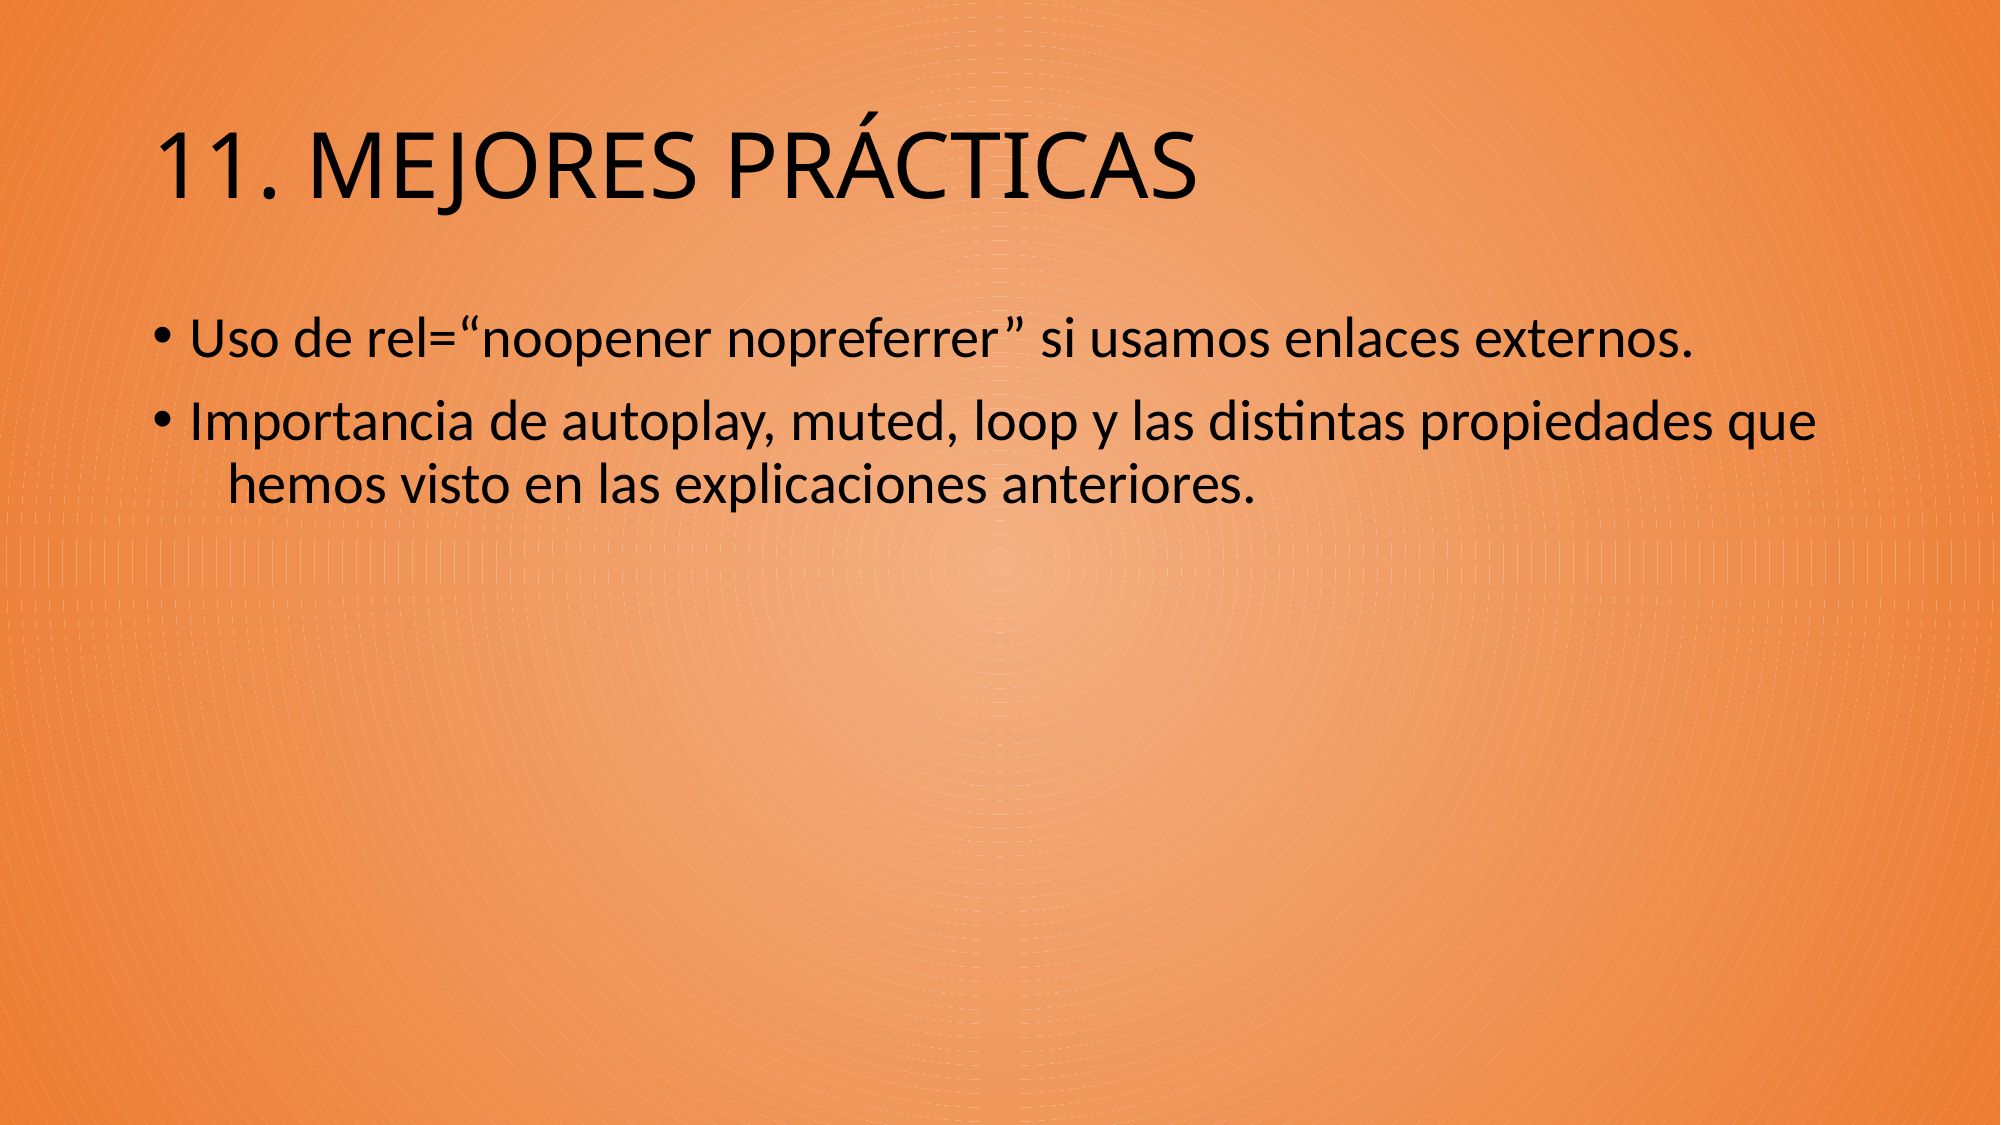

# 11. MEJORES PRÁCTICAS
Uso de rel=“noopener nopreferrer” si usamos enlaces externos.
Importancia de autoplay, muted, loop y las distintas propiedades que hemos visto en las explicaciones anteriores.